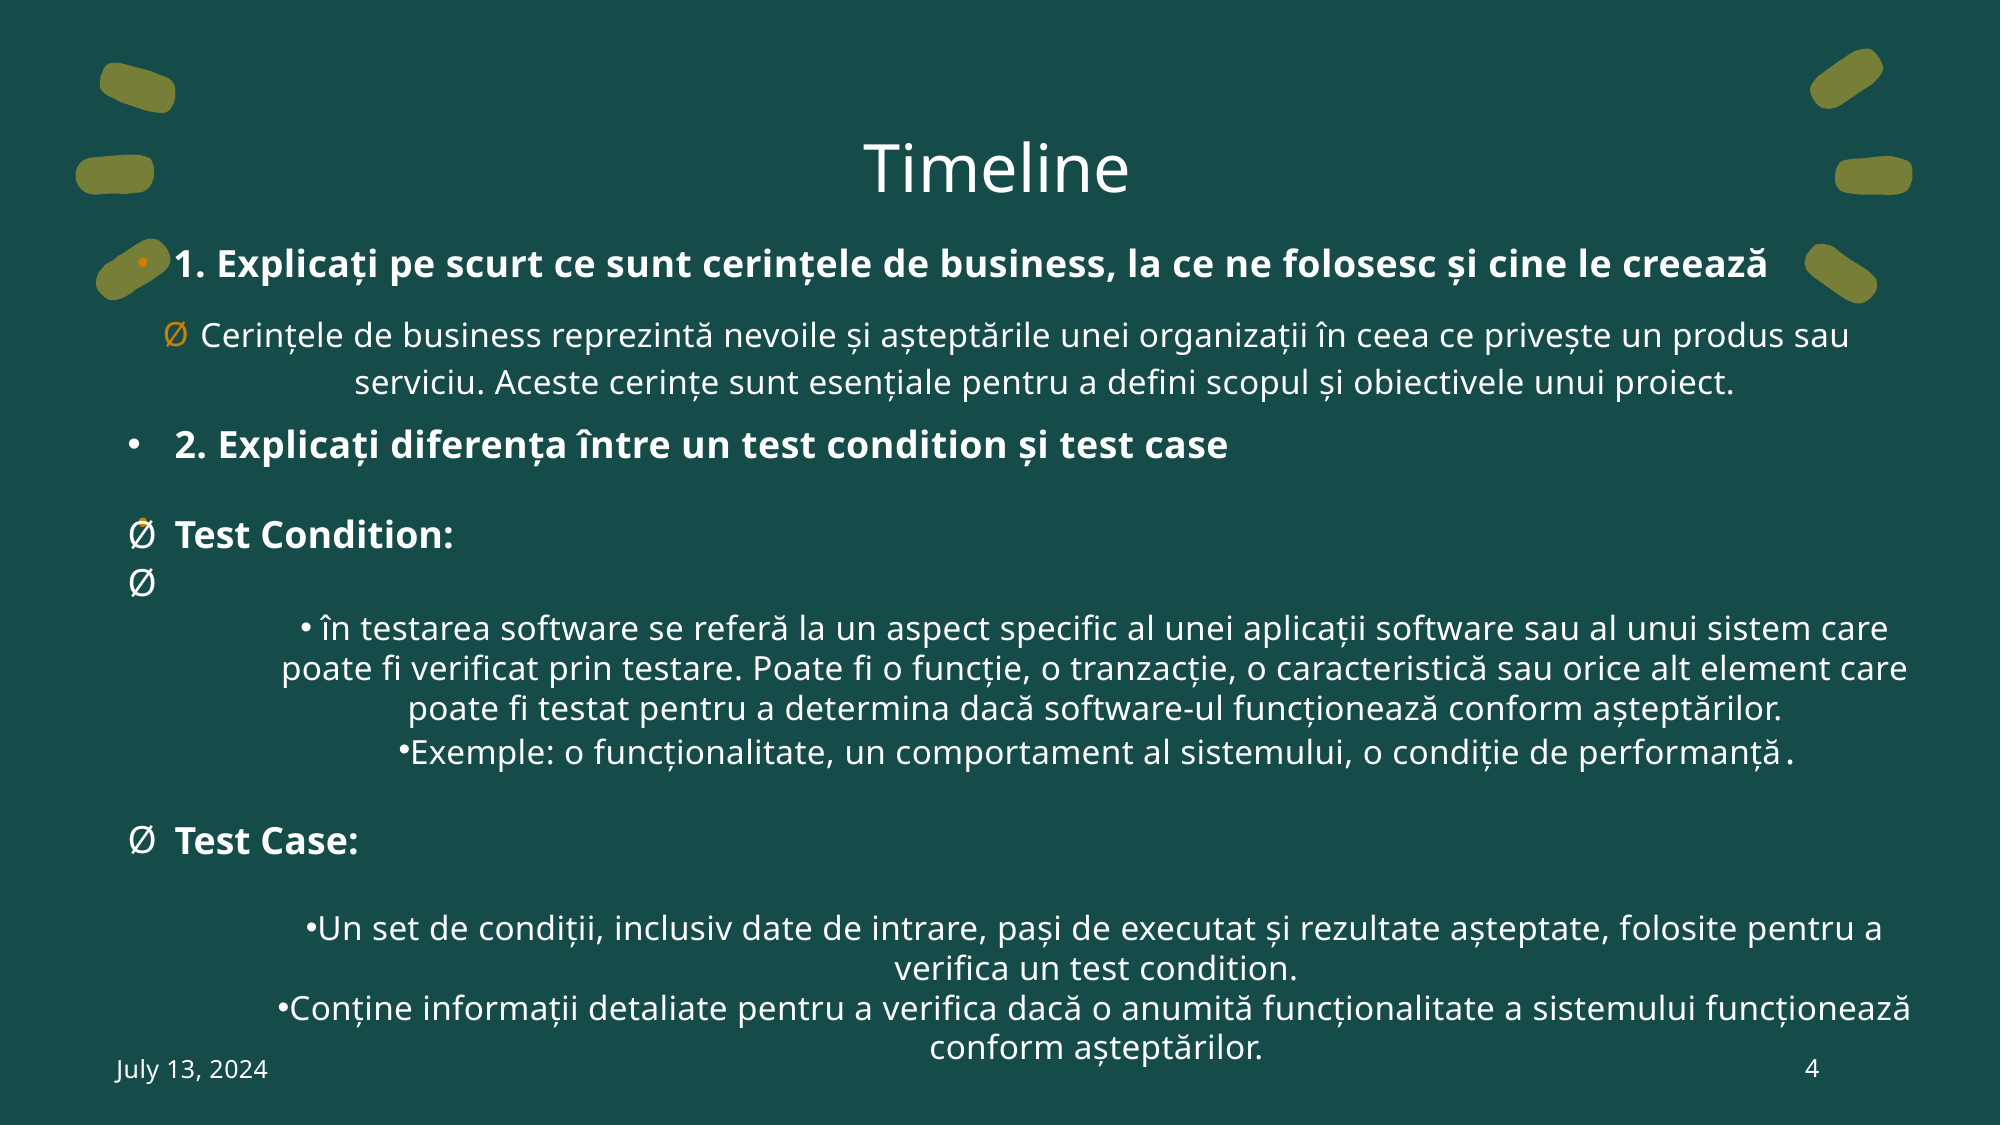

# Timeline
1. Explicați pe scurt ce sunt cerințele de business, la ce ne folosesc și cine le creează
Cerințele de business reprezintă nevoile și așteptările unei organizații în ceea ce privește un produs sau serviciu. Aceste cerințe sunt esențiale pentru a defini scopul și obiectivele unui proiect.
2. Explicați diferența între un test condition și test case
Test Condition:
 în testarea software se referă la un aspect specific al unei aplicații software sau al unui sistem care poate fi verificat prin testare. Poate fi o funcție, o tranzacție, o caracteristică sau orice alt element care poate fi testat pentru a determina dacă software-ul funcționează conform așteptărilor.
Exemple: o funcționalitate, un comportament al sistemului, o condiție de performanță.
Test Case:
Un set de condiții, inclusiv date de intrare, pași de executat și rezultate așteptate, folosite pentru a verifica un test condition.
Conține informații detaliate pentru a verifica dacă o anumită funcționalitate a sistemului funcționează conform așteptărilor.
July 13, 2024
4